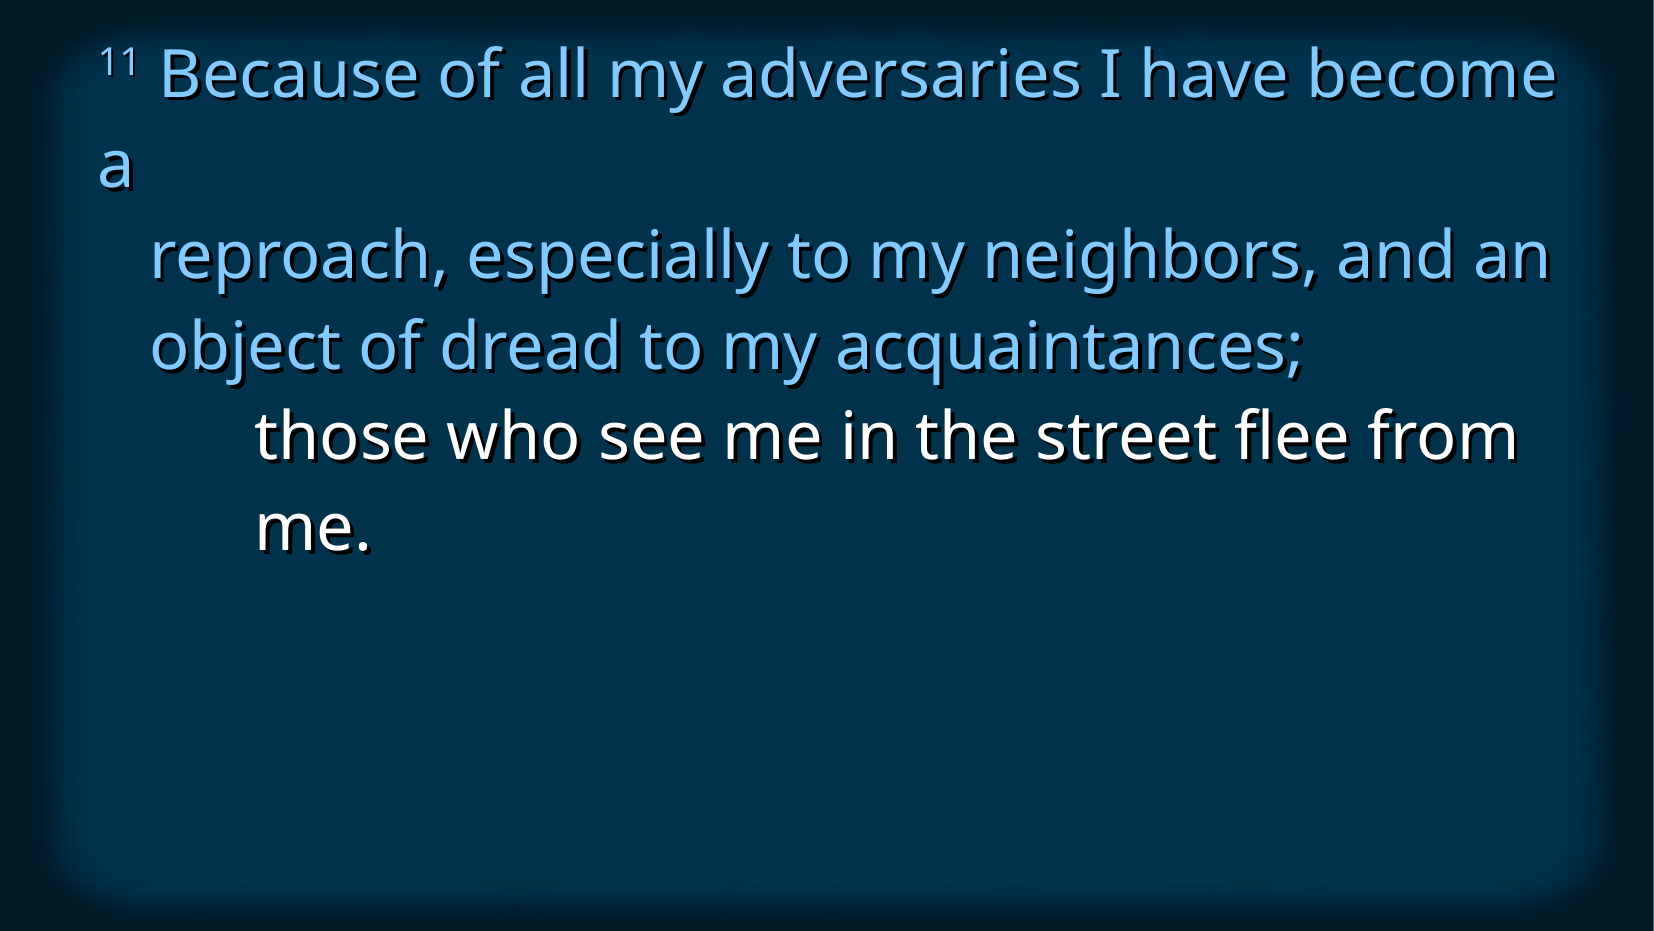

11 Because of all my adversaries I have become a
 reproach, especially to my neighbors, and an
 object of dread to my acquaintances;
 those who see me in the street flee from
 me.